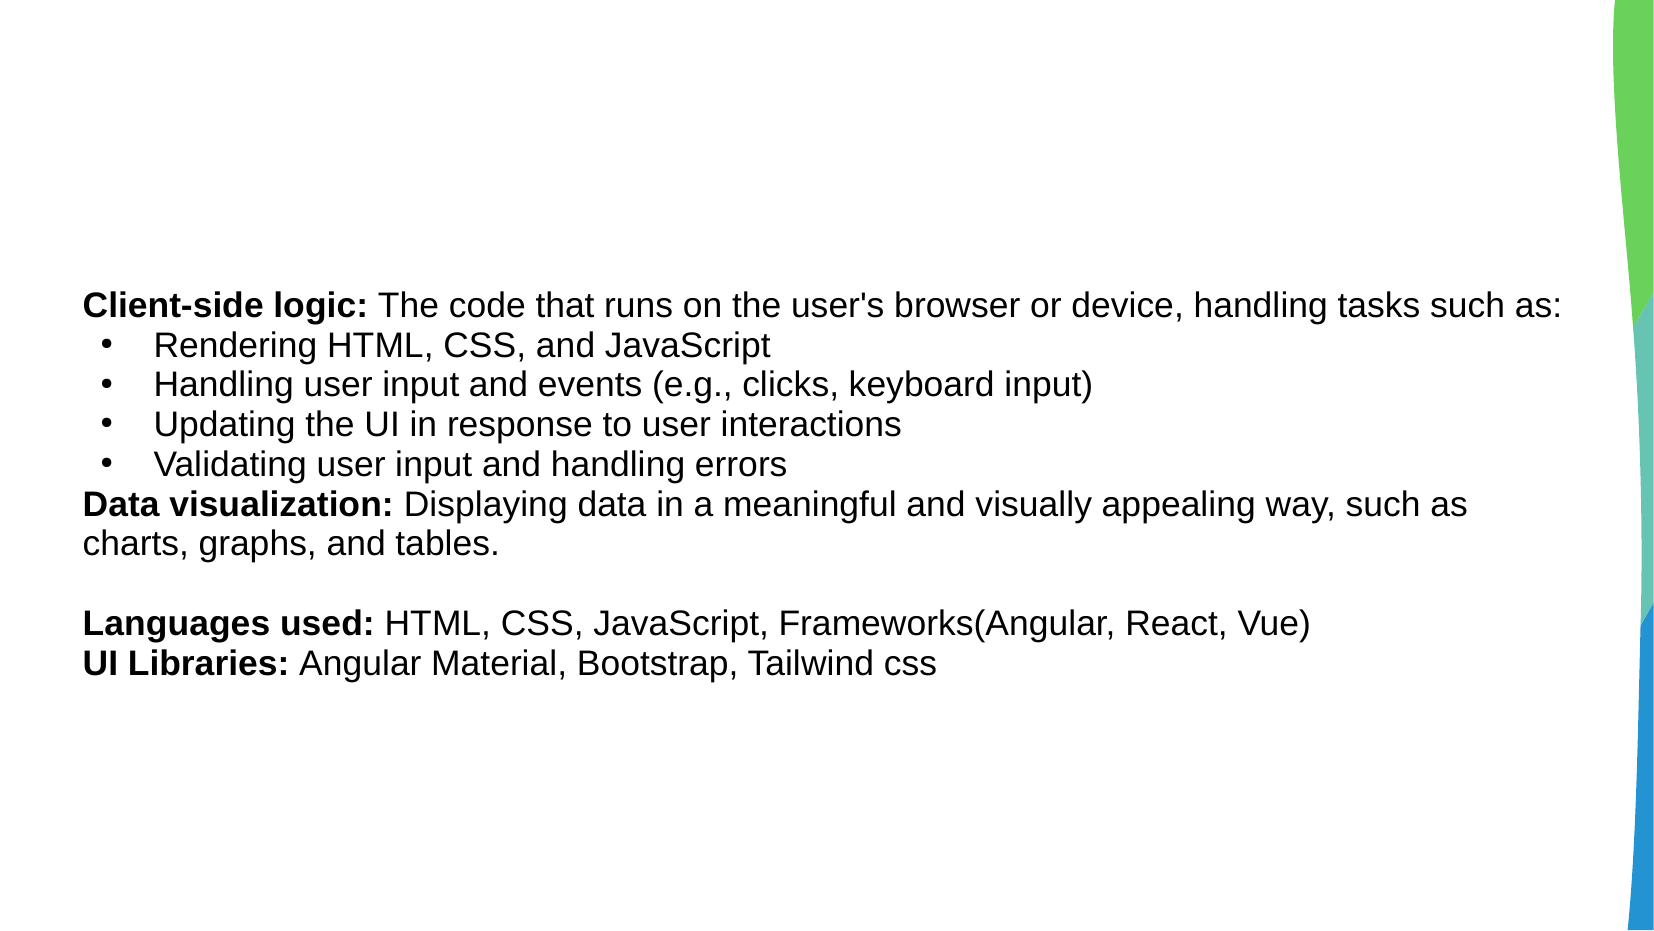

#
Client-side logic: The code that runs on the user's browser or device, handling tasks such as:
Rendering HTML, CSS, and JavaScript
Handling user input and events (e.g., clicks, keyboard input)
Updating the UI in response to user interactions
Validating user input and handling errors
Data visualization: Displaying data in a meaningful and visually appealing way, such as charts, graphs, and tables.
Languages used: HTML, CSS, JavaScript, Frameworks(Angular, React, Vue)
UI Libraries: Angular Material, Bootstrap, Tailwind css